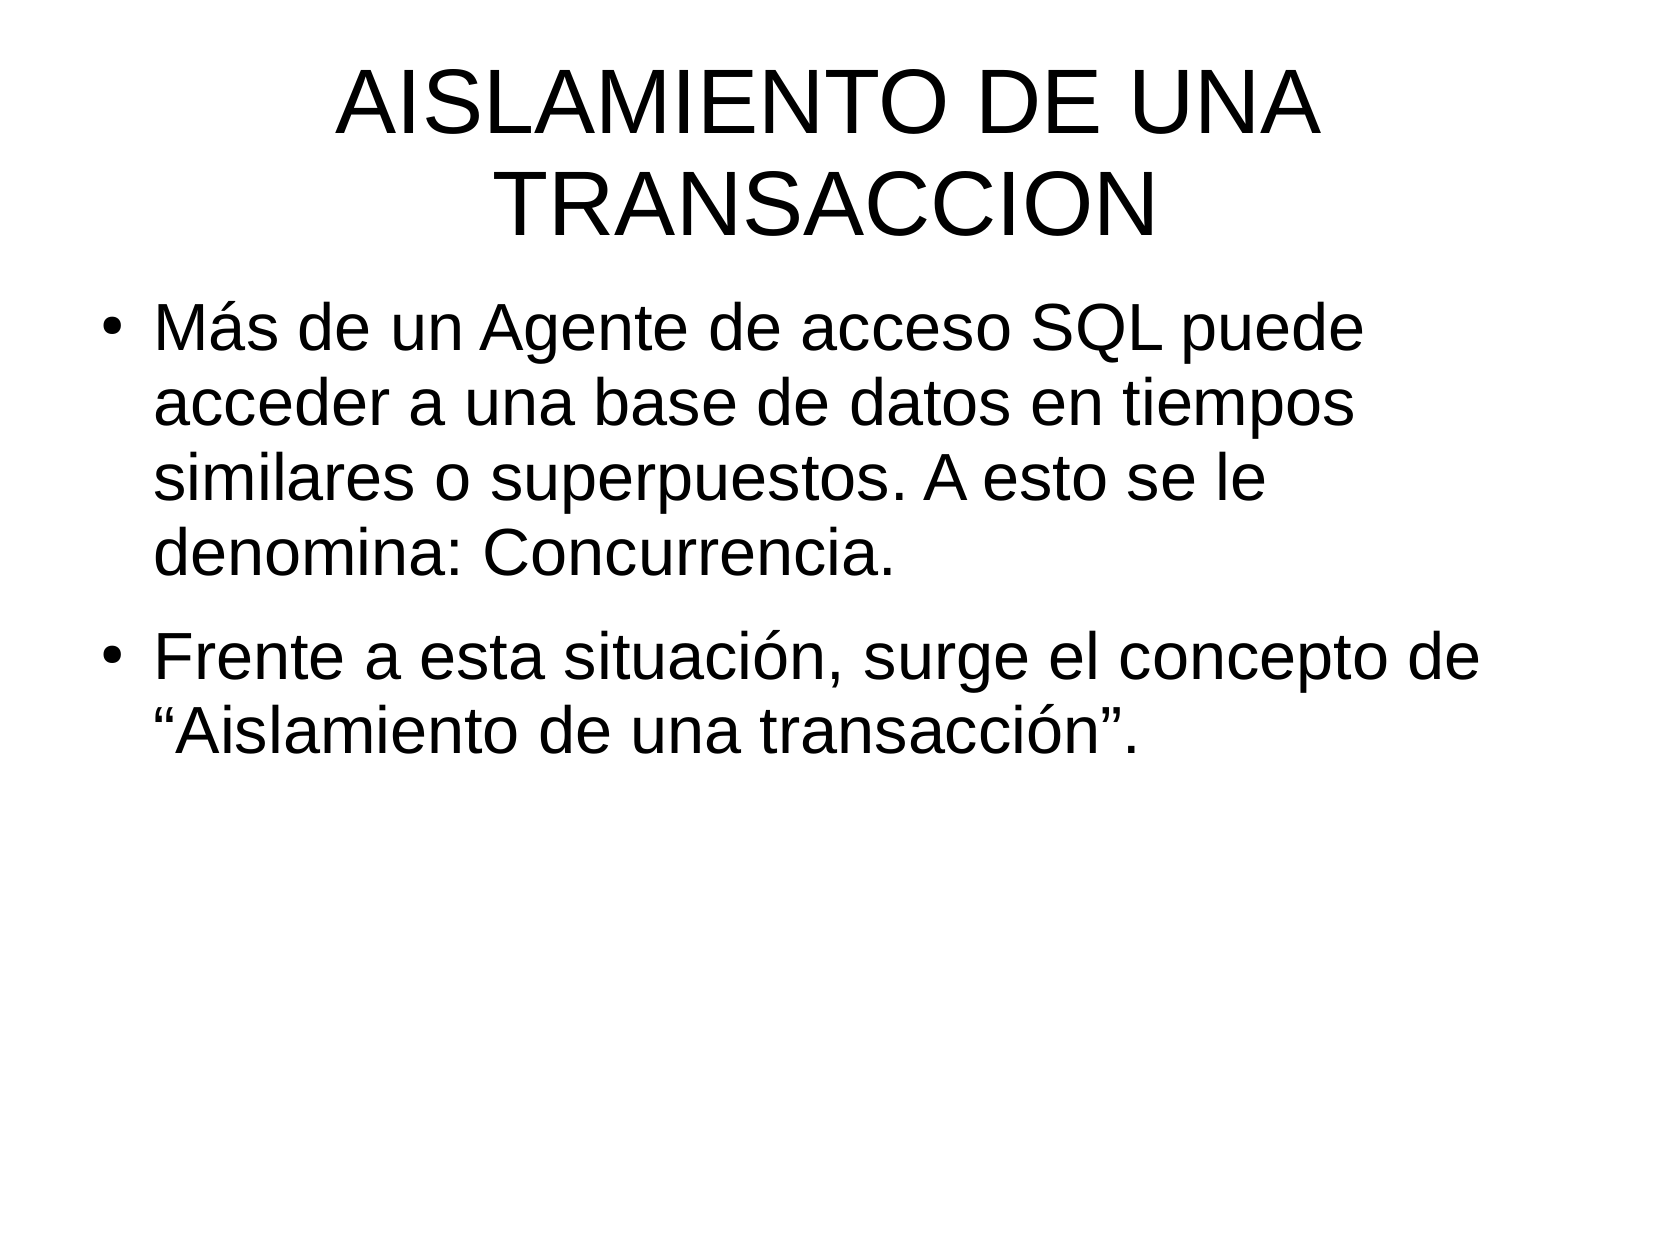

# AISLAMIENTO DE UNA TRANSACCION
Más de un Agente de acceso SQL puede acceder a una base de datos en tiempos similares o superpuestos. A esto se le denomina: Concurrencia.
Frente a esta situación, surge el concepto de “Aislamiento de una transacción”.